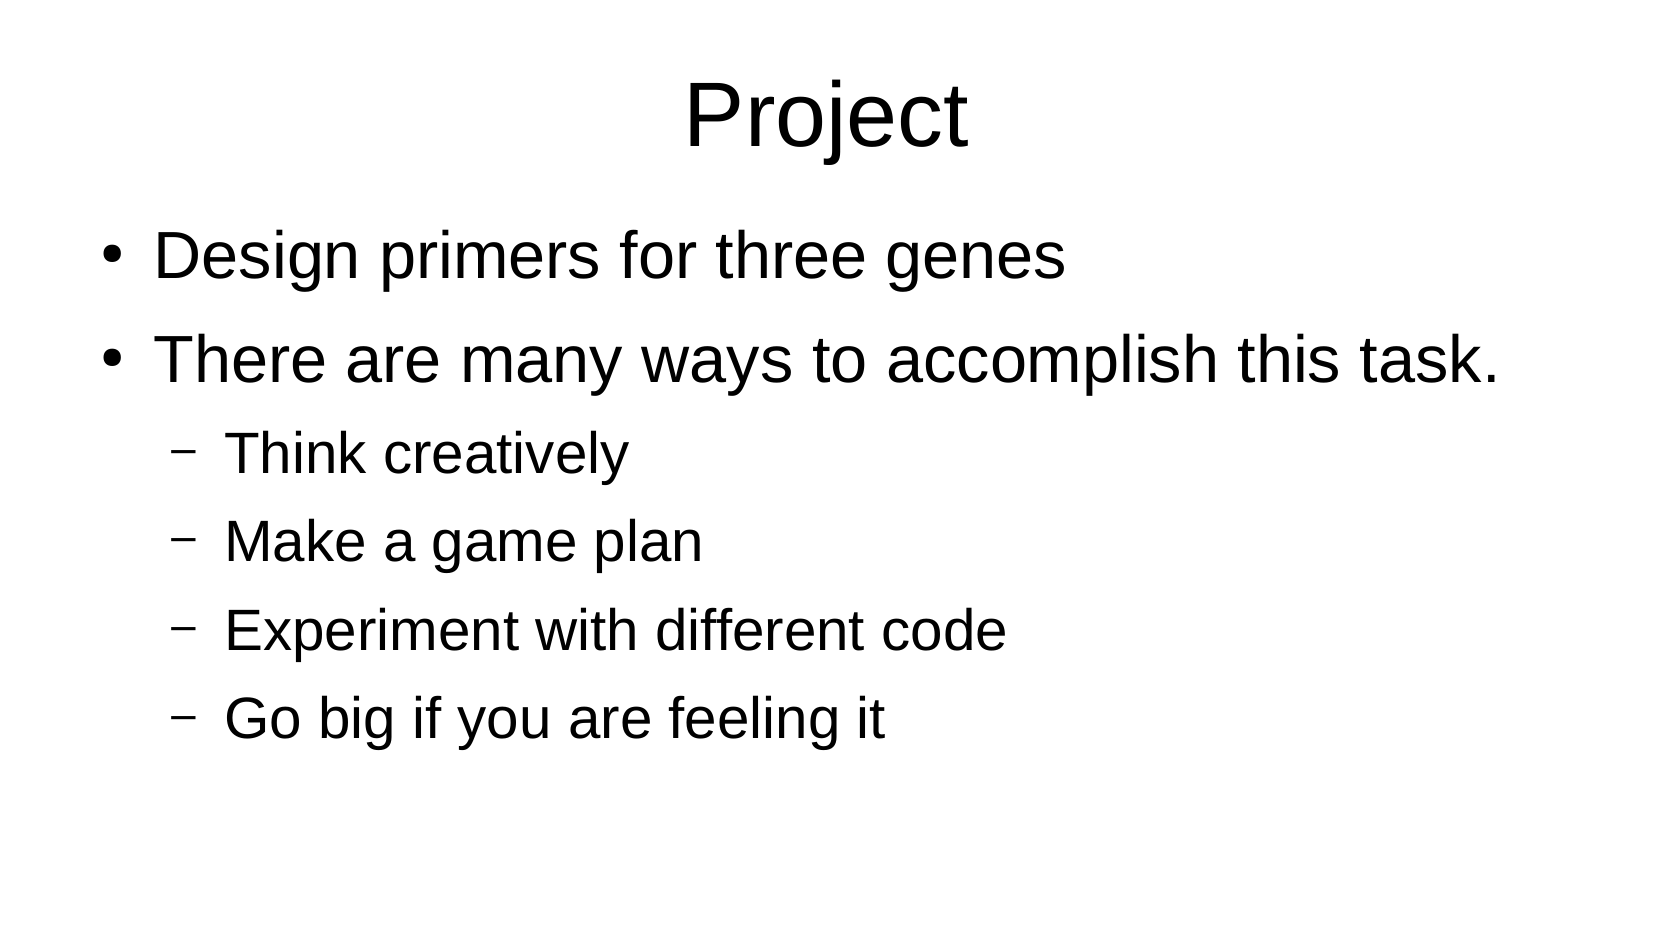

# Project
Design primers for three genes
There are many ways to accomplish this task.
Think creatively
Make a game plan
Experiment with different code
Go big if you are feeling it